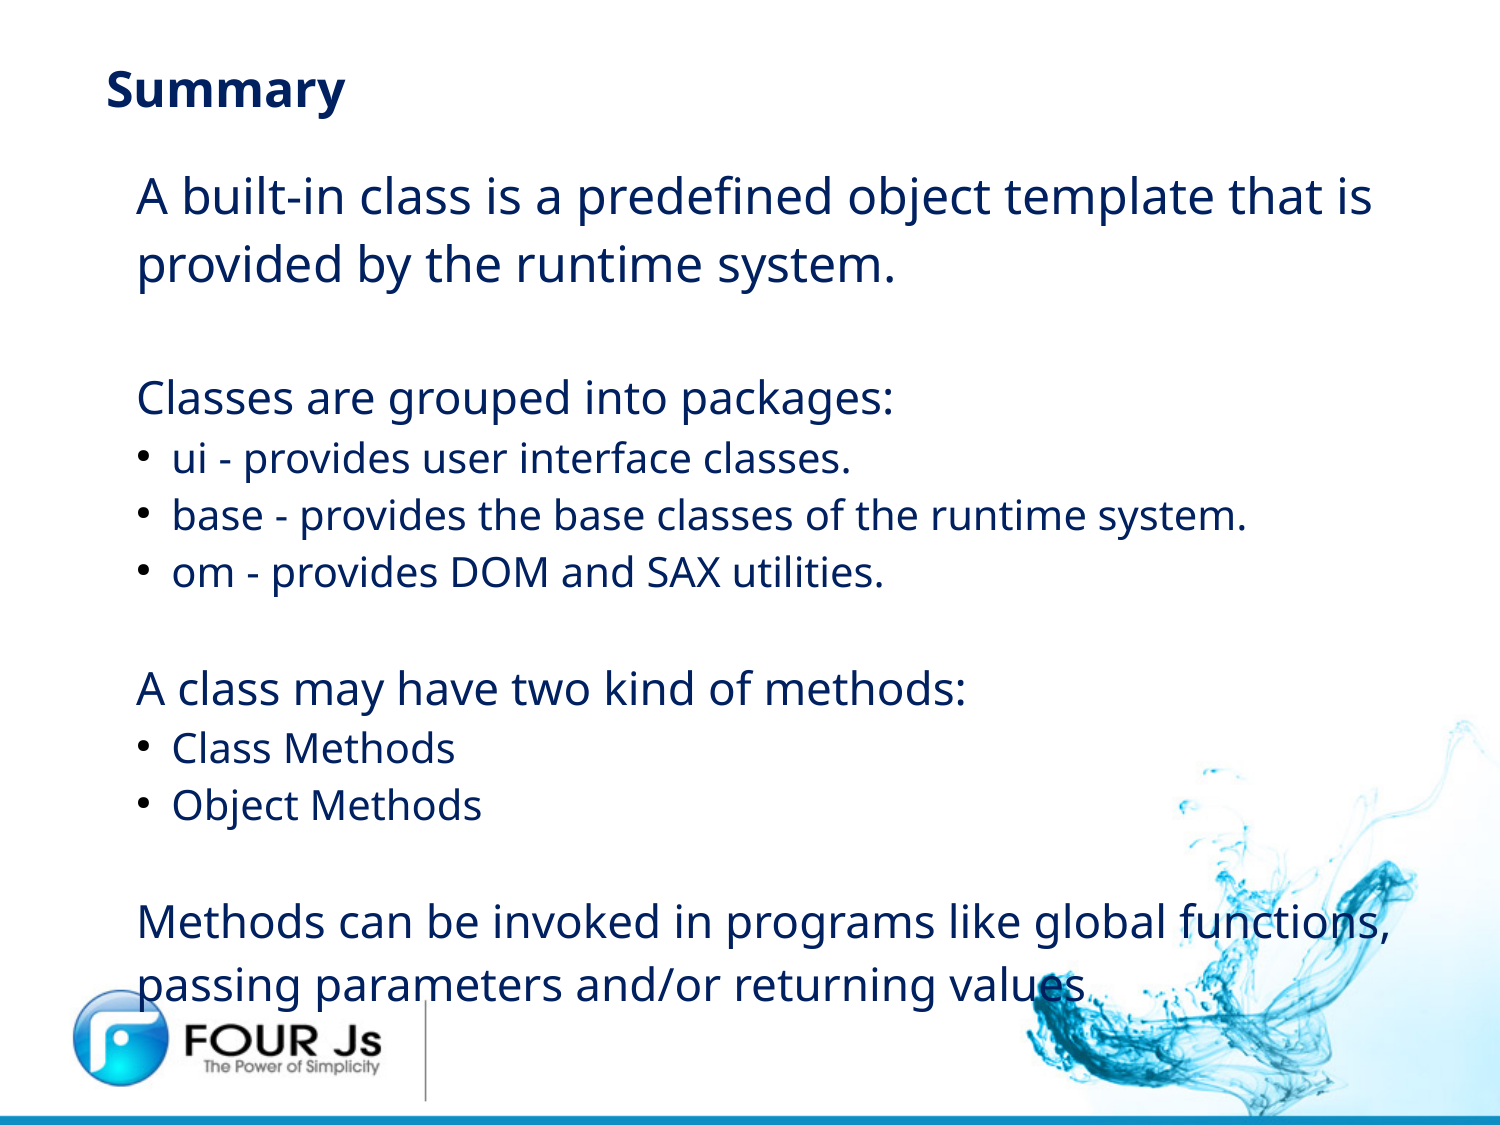

# Summary
A built-in class is a predefined object template that is provided by the runtime system.
Classes are grouped into packages:
ui - provides user interface classes.
base - provides the base classes of the runtime system.
om - provides DOM and SAX utilities.
A class may have two kind of methods:
Class Methods
Object Methods
Methods can be invoked in programs like global functions, passing parameters and/or returning values